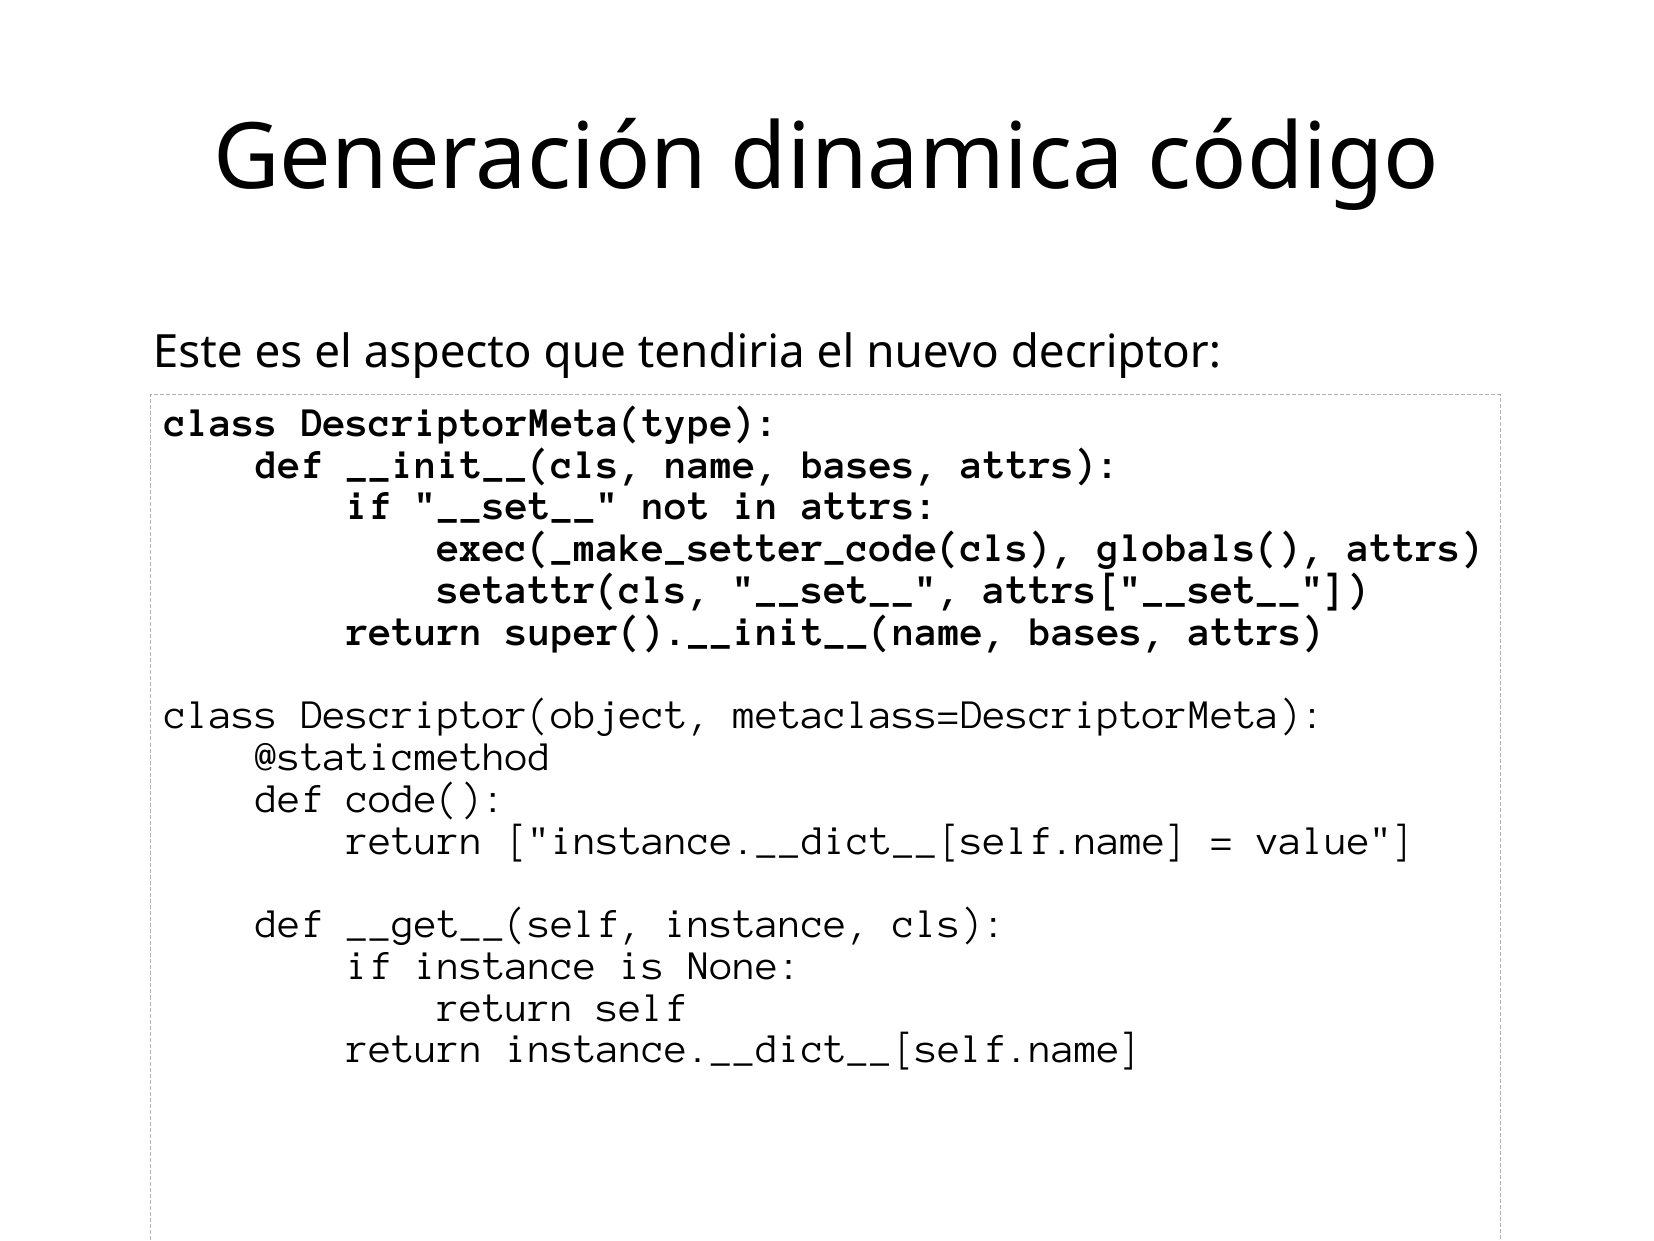

# Generación dinamica código
Este es el aspecto que tendiria el nuevo decriptor:
class DescriptorMeta(type):
 def __init__(cls, name, bases, attrs):
 if "__set__" not in attrs:
 exec(_make_setter_code(cls), globals(), attrs)
 setattr(cls, "__set__", attrs["__set__"])
 return super().__init__(name, bases, attrs)
class Descriptor(object, metaclass=DescriptorMeta):
 @staticmethod
 def code():
 return ["instance.__dict__[self.name] = value"]
 def __get__(self, instance, cls):
 if instance is None:
 return self
 return instance.__dict__[self.name]